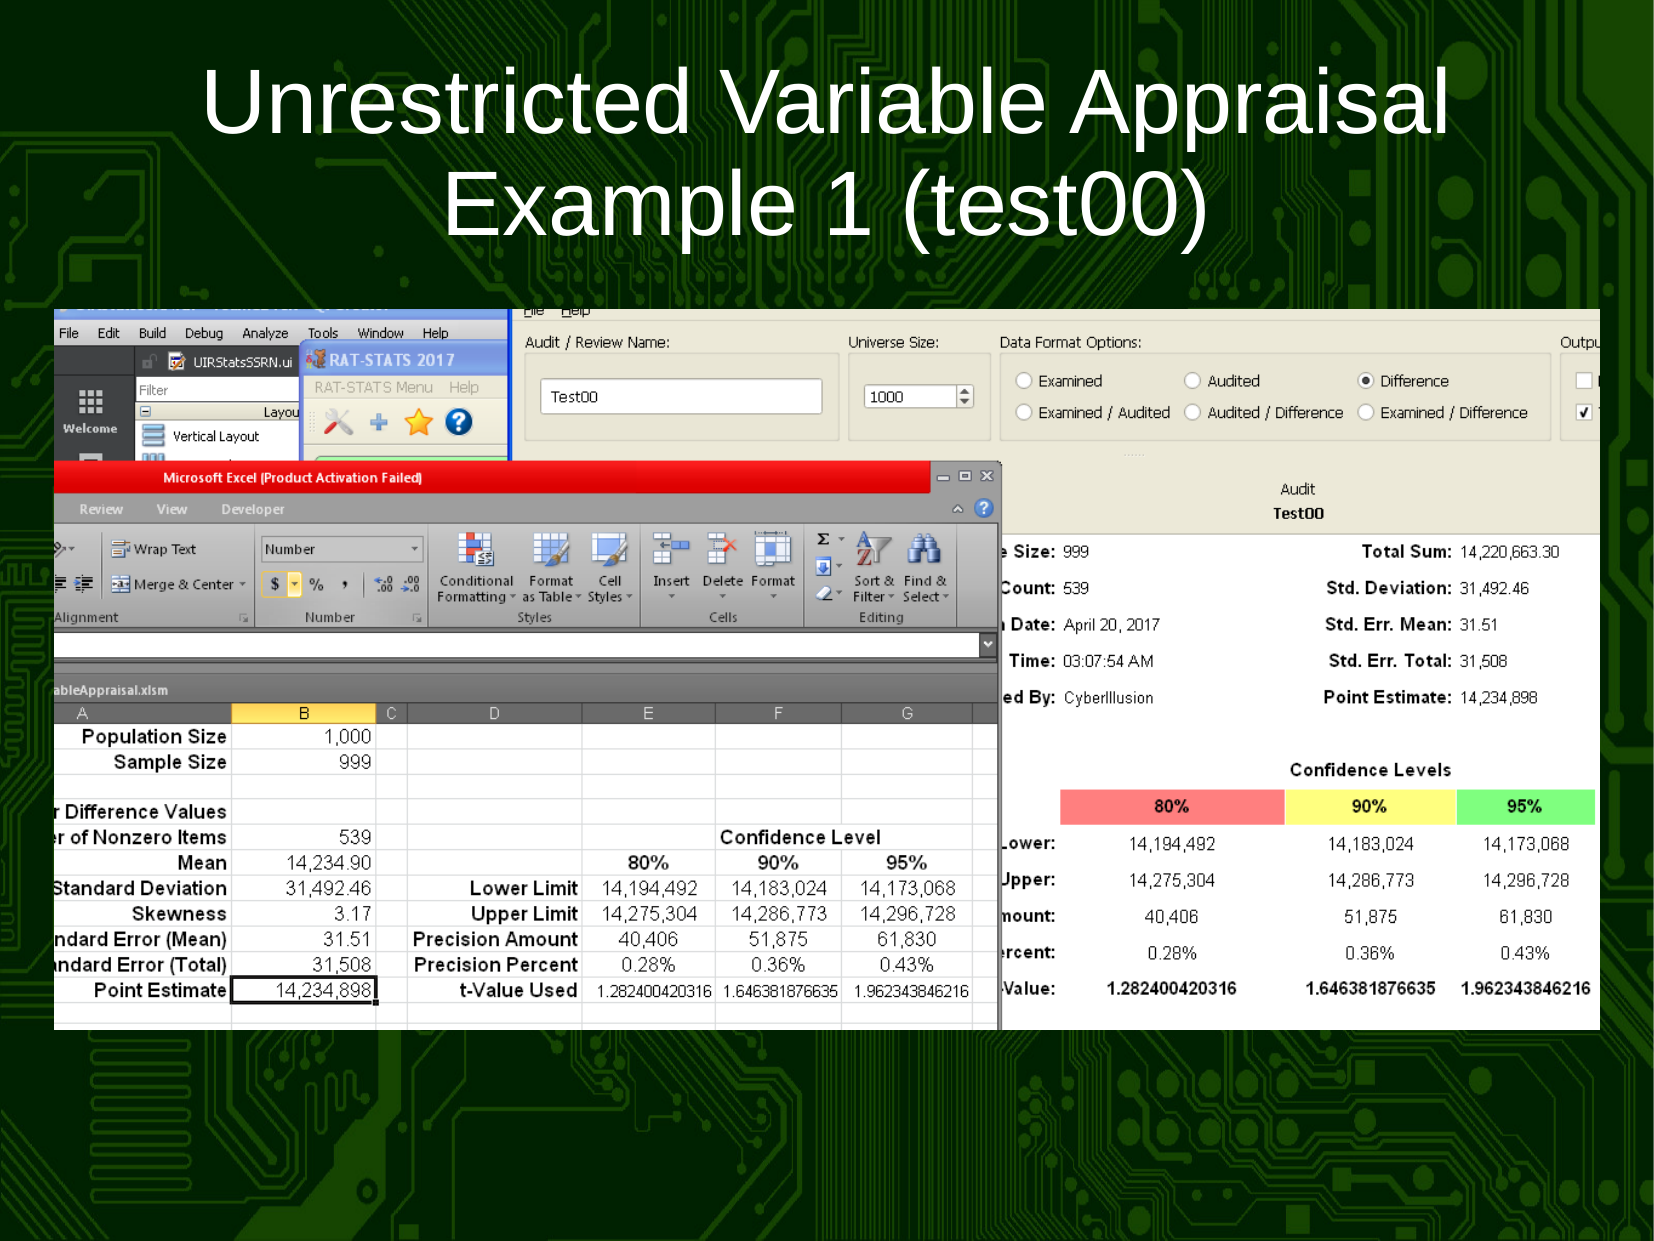

# Unrestricted Variable Appraisal Example 1 (test00)